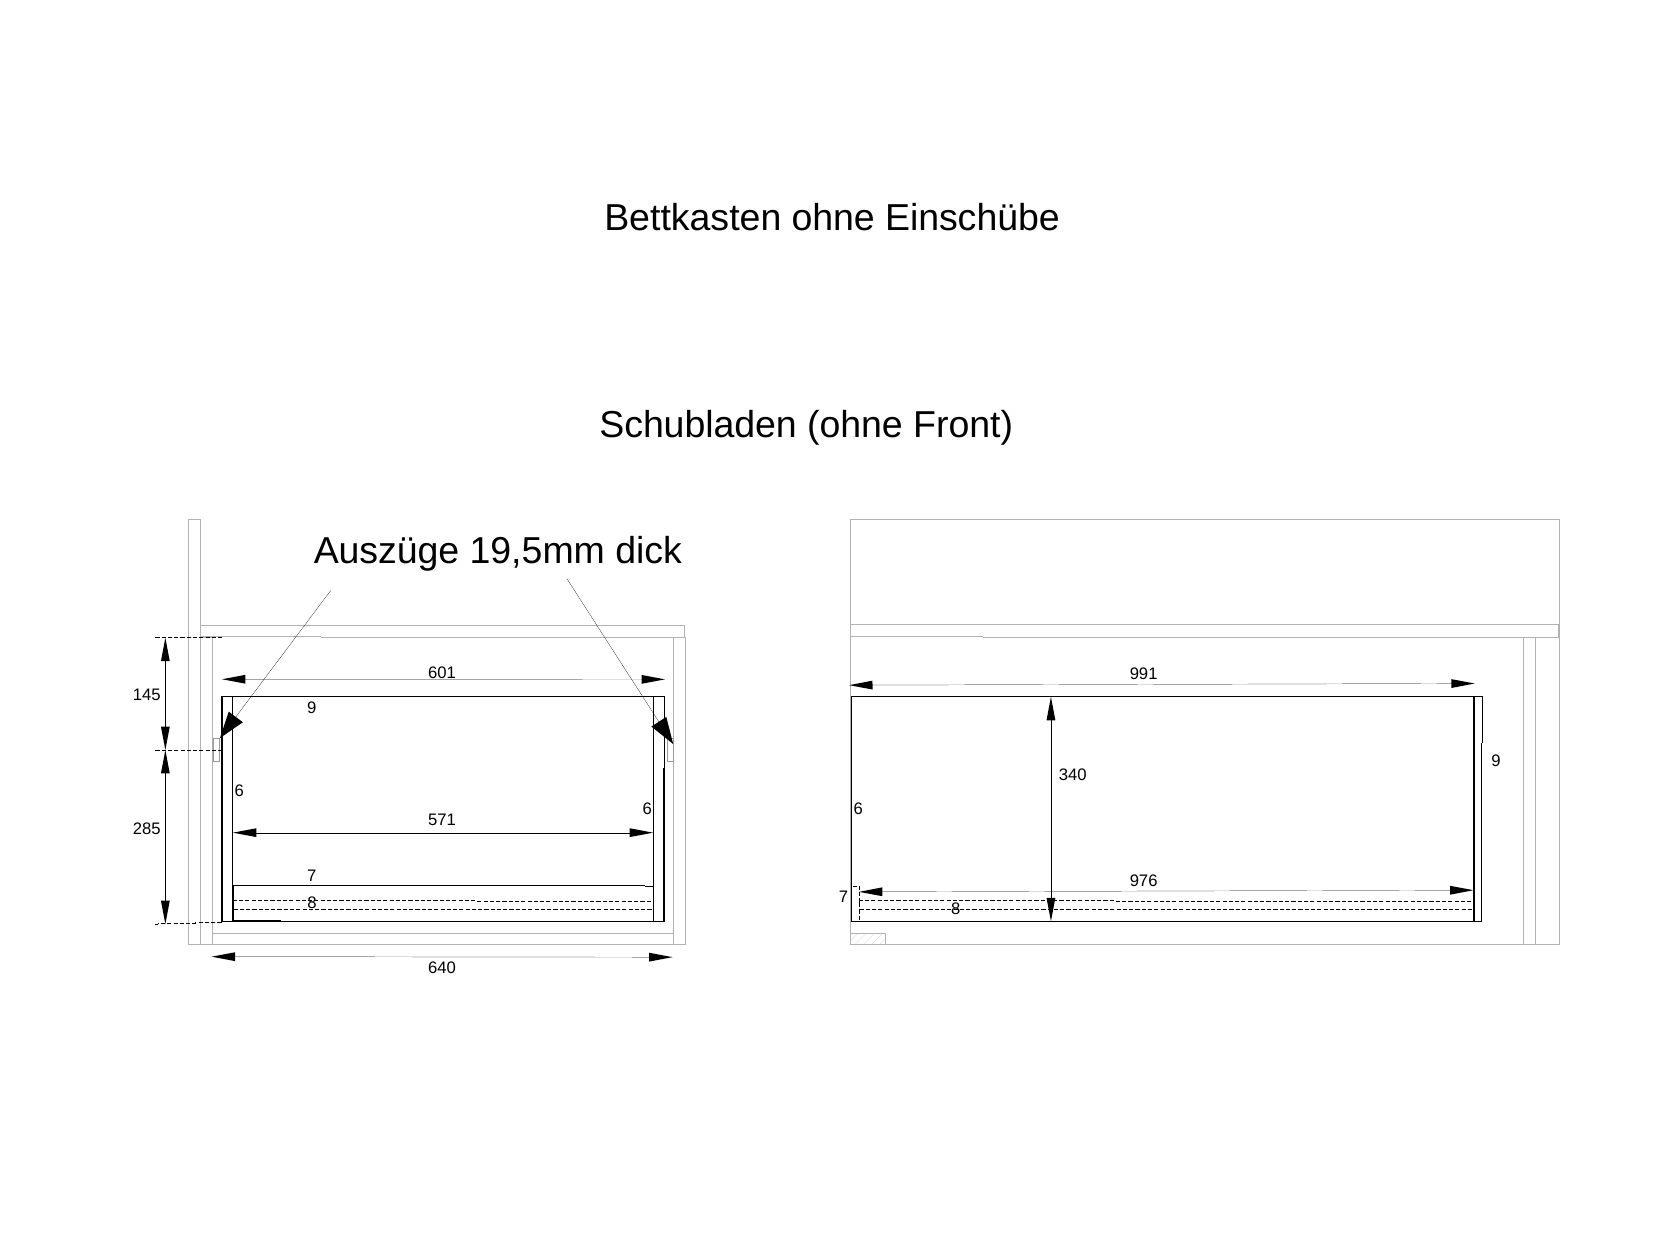

Bettkasten ohne Einschübe
Schubladen (ohne Front)
Auszüge 19,5mm dick
601
991
145
9
9
340
6
6
6
571
285
7
976
7
8
8
640